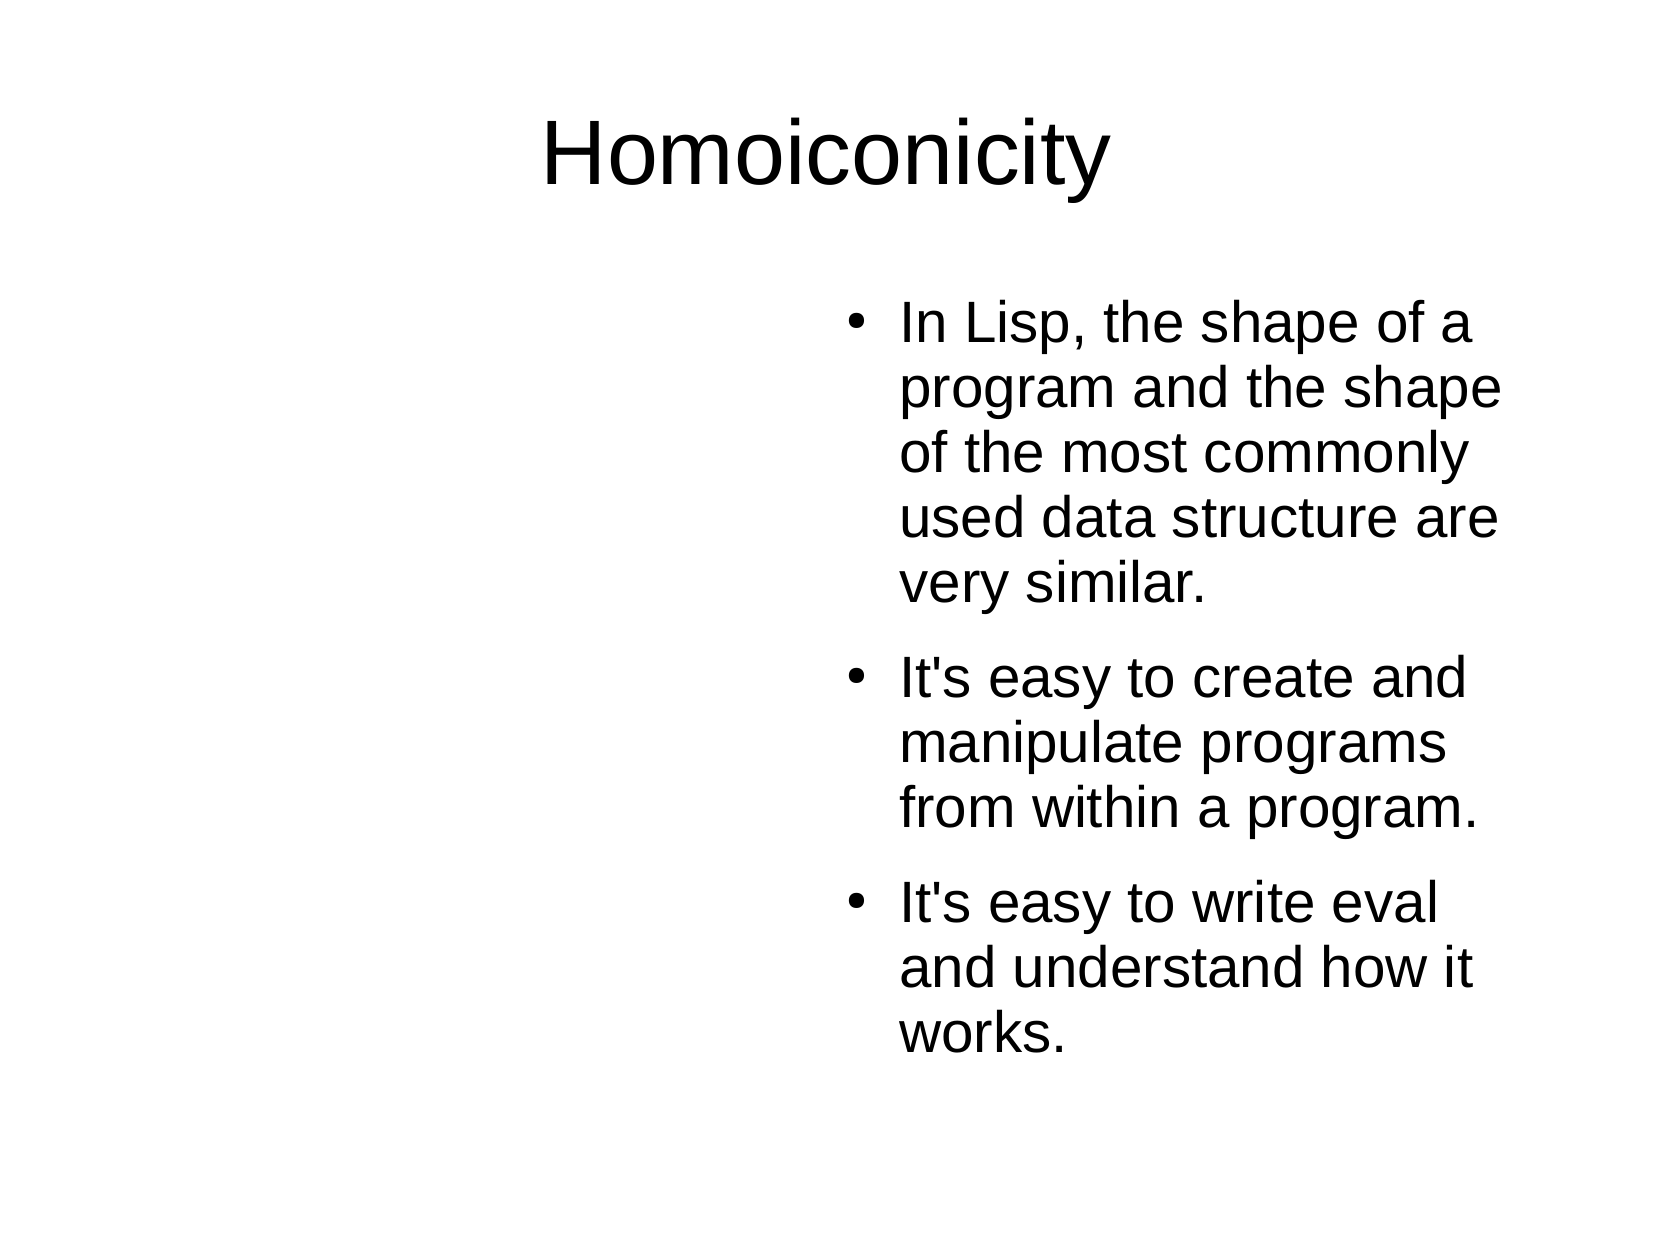

# Homoiconicity
In Lisp, the shape of a program and the shape of the most commonly used data structure are very similar.
It's easy to create and manipulate programs from within a program.
It's easy to write eval and understand how it works.